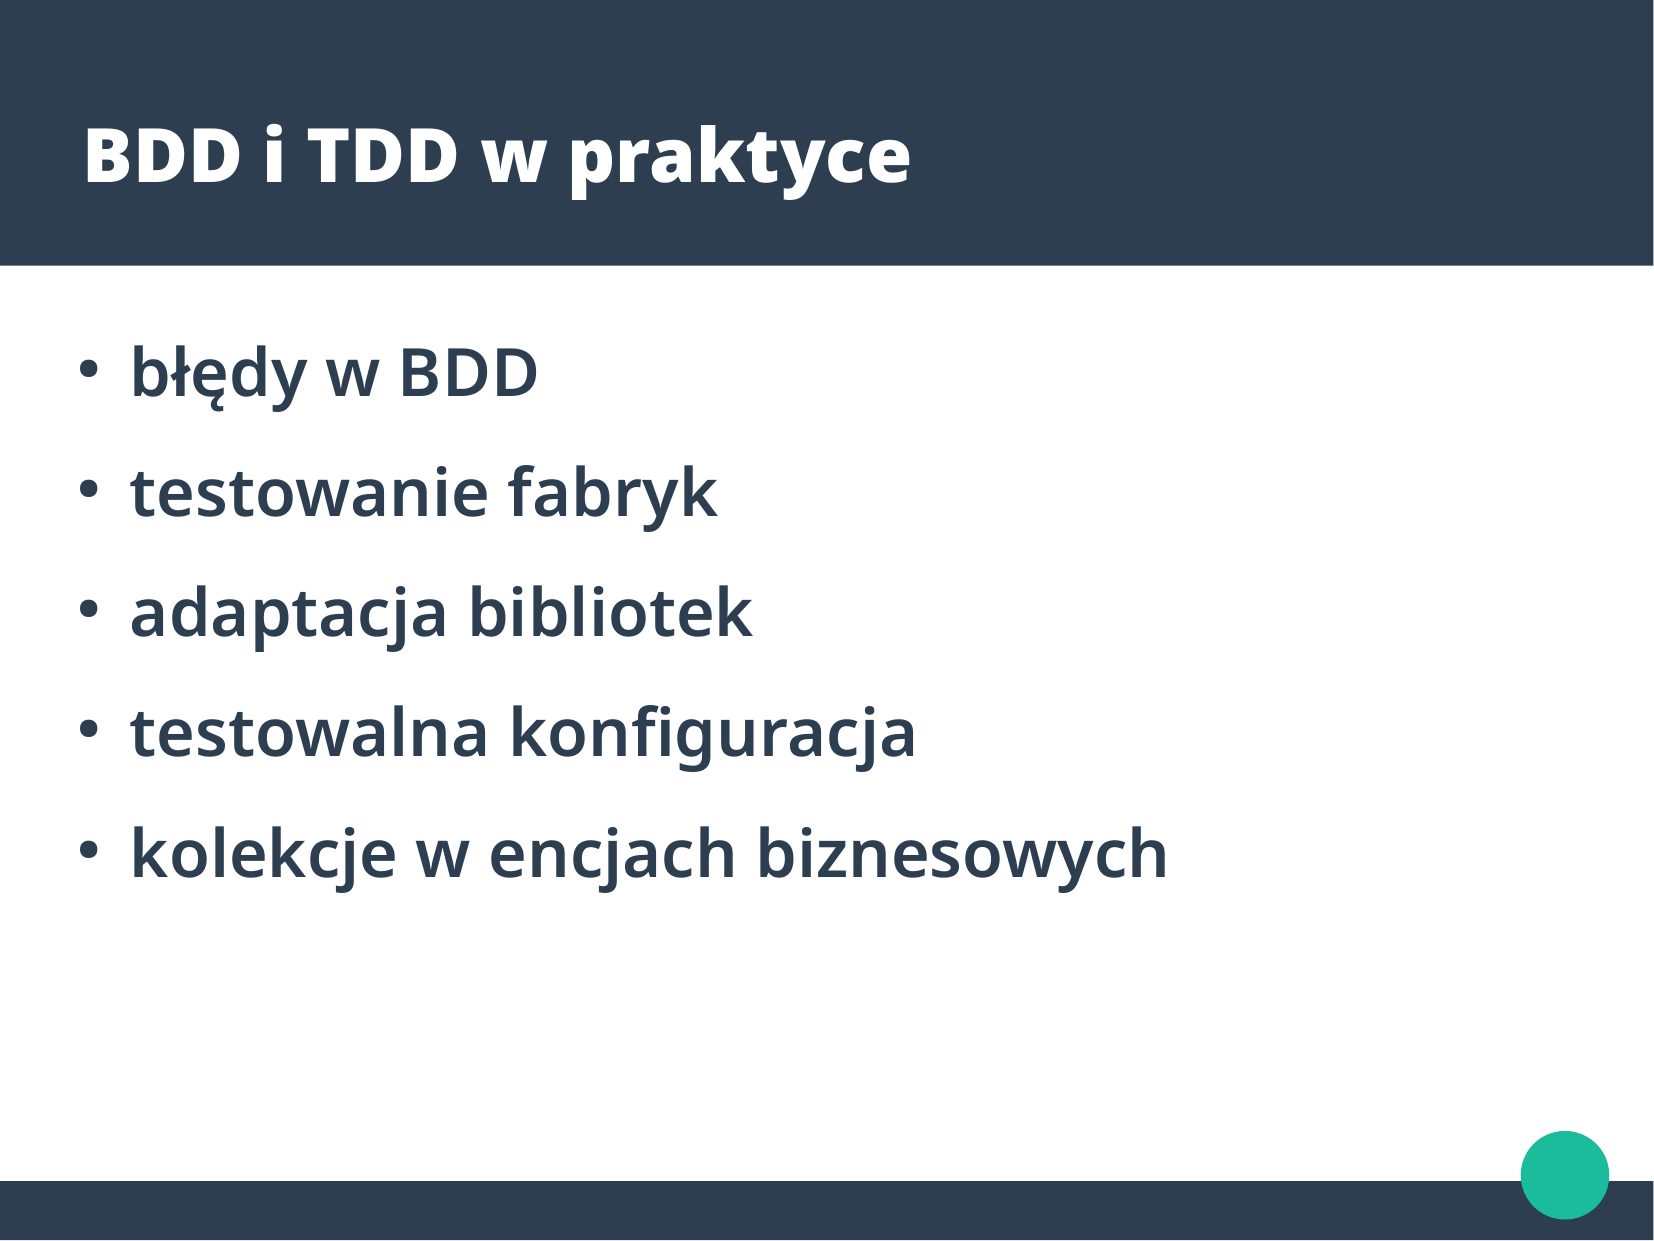

# BDD i TDD w praktyce
błędy w BDD
testowanie fabryk
adaptacja bibliotek
testowalna konfiguracja
kolekcje w encjach biznesowych